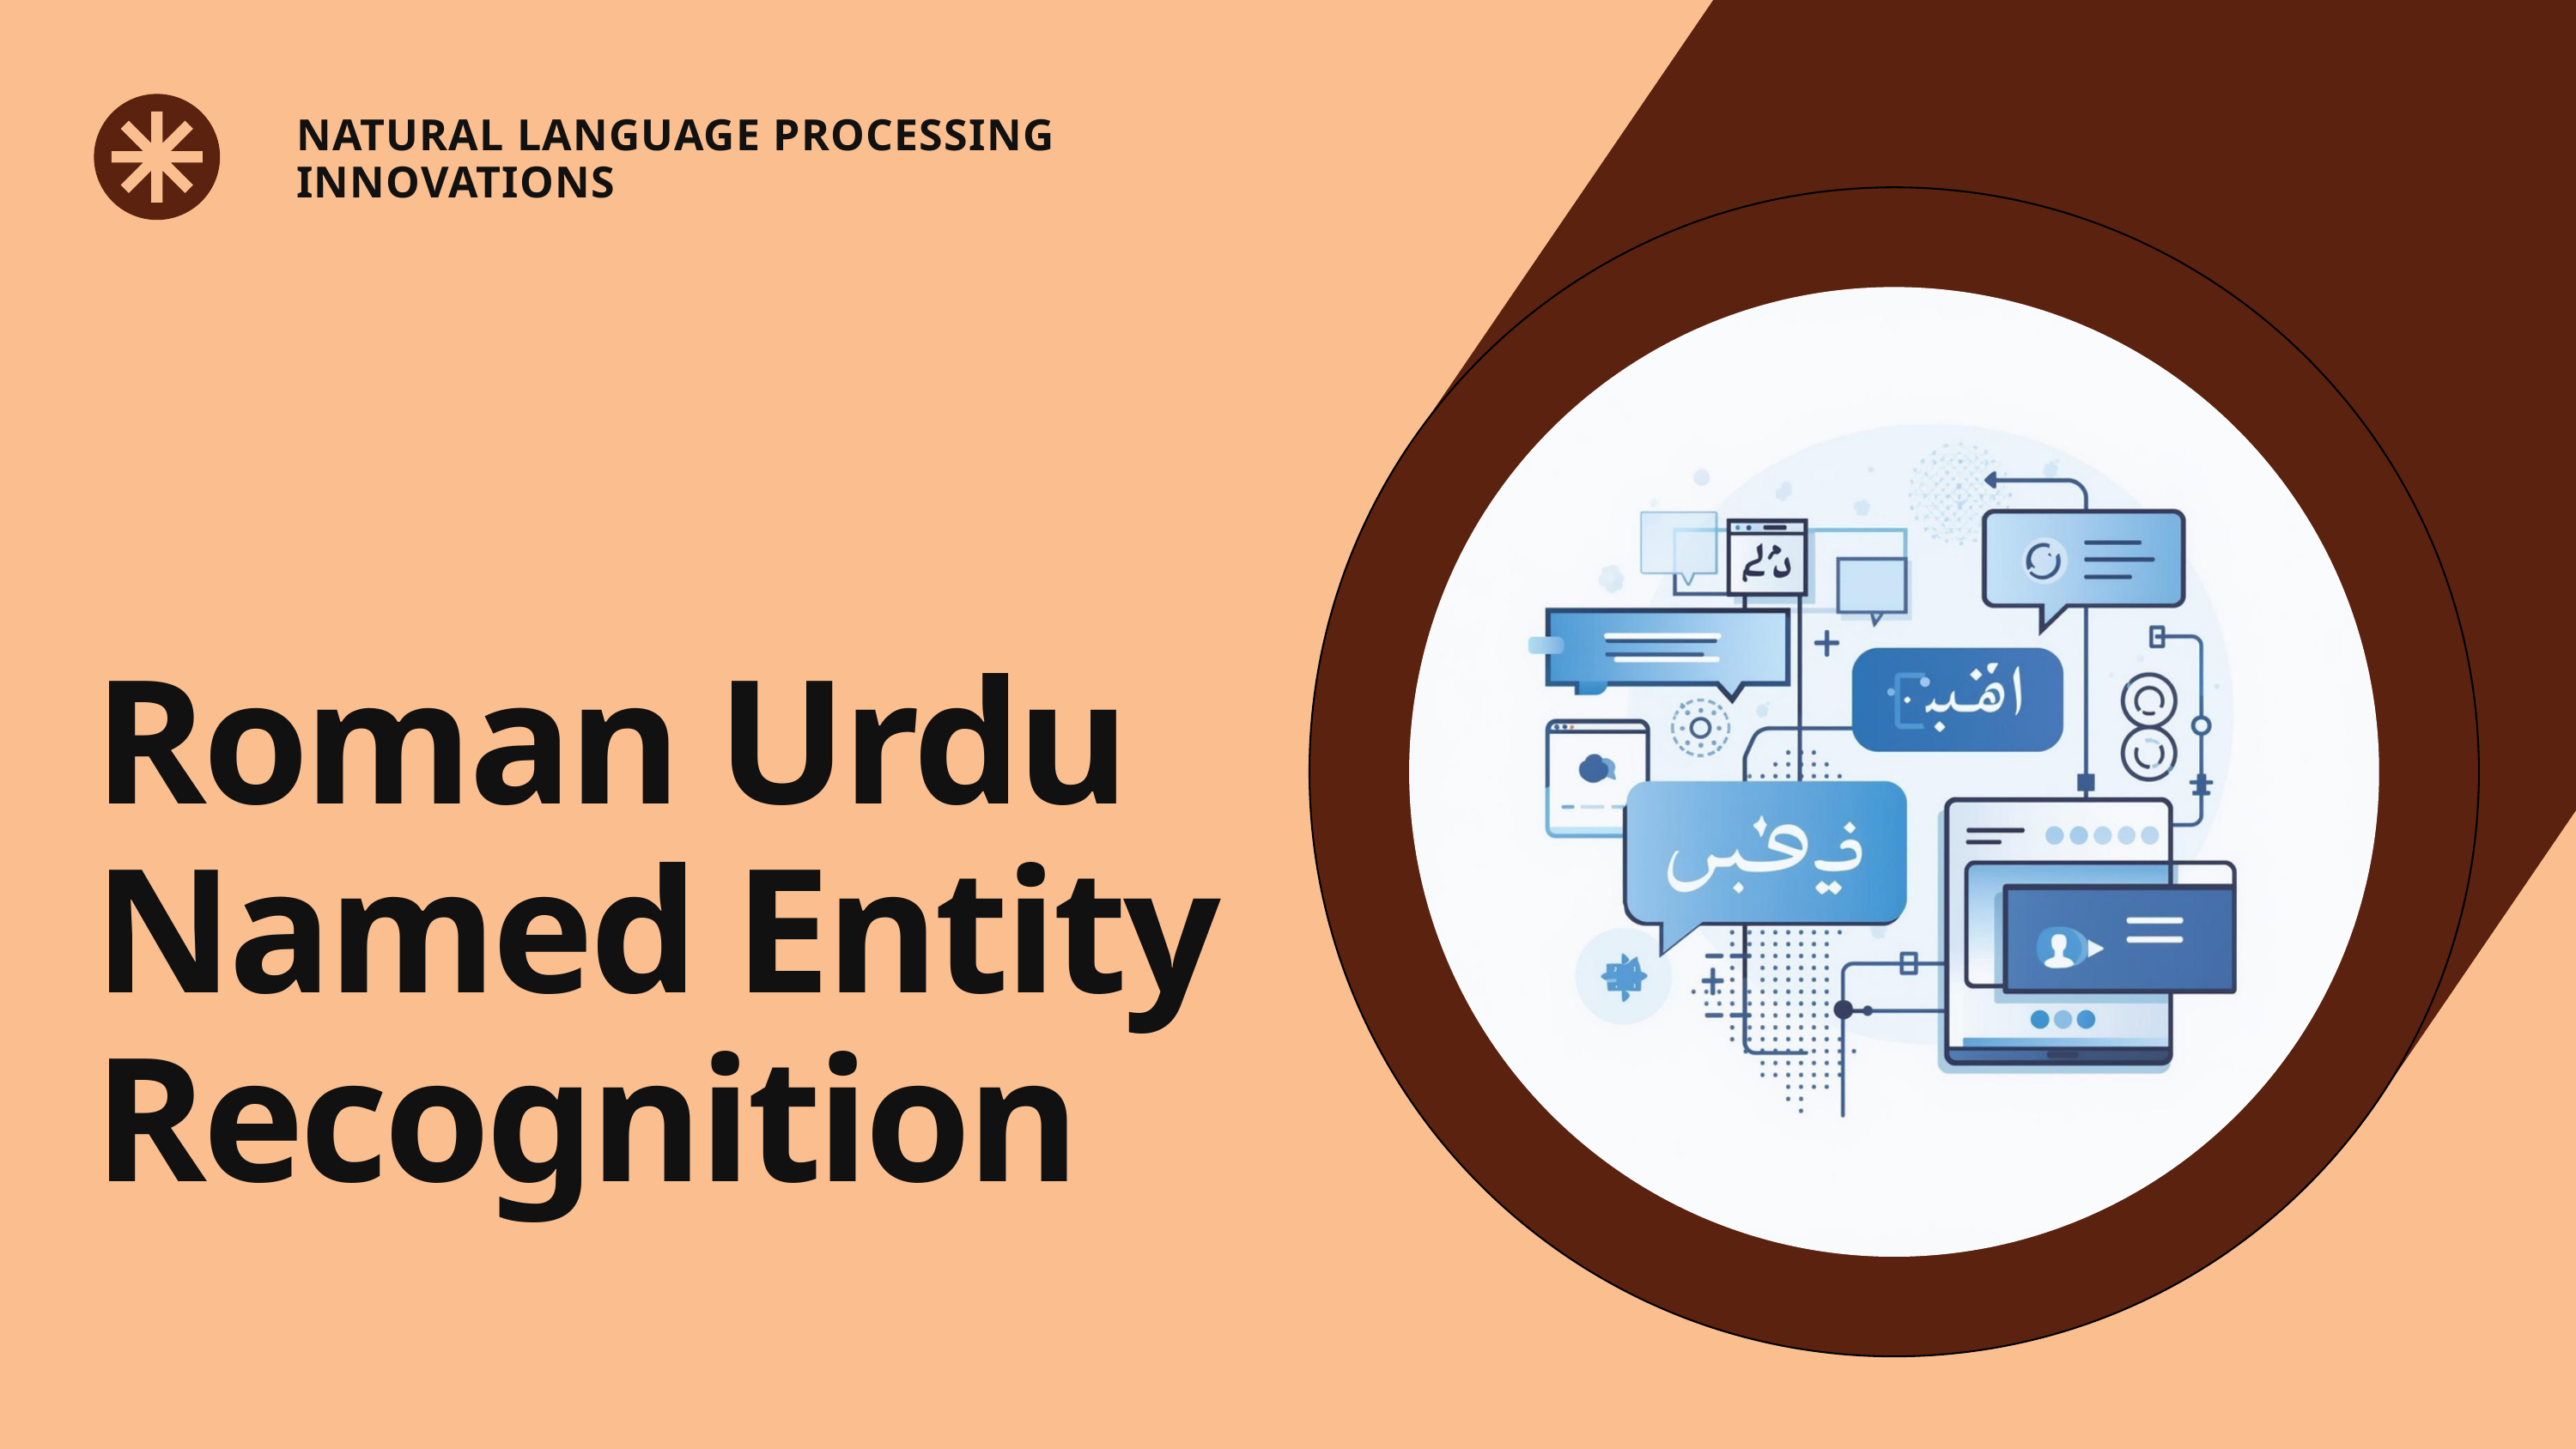

NATURAL LANGUAGE PROCESSING INNOVATIONS
Roman Urdu Named Entity Recognition